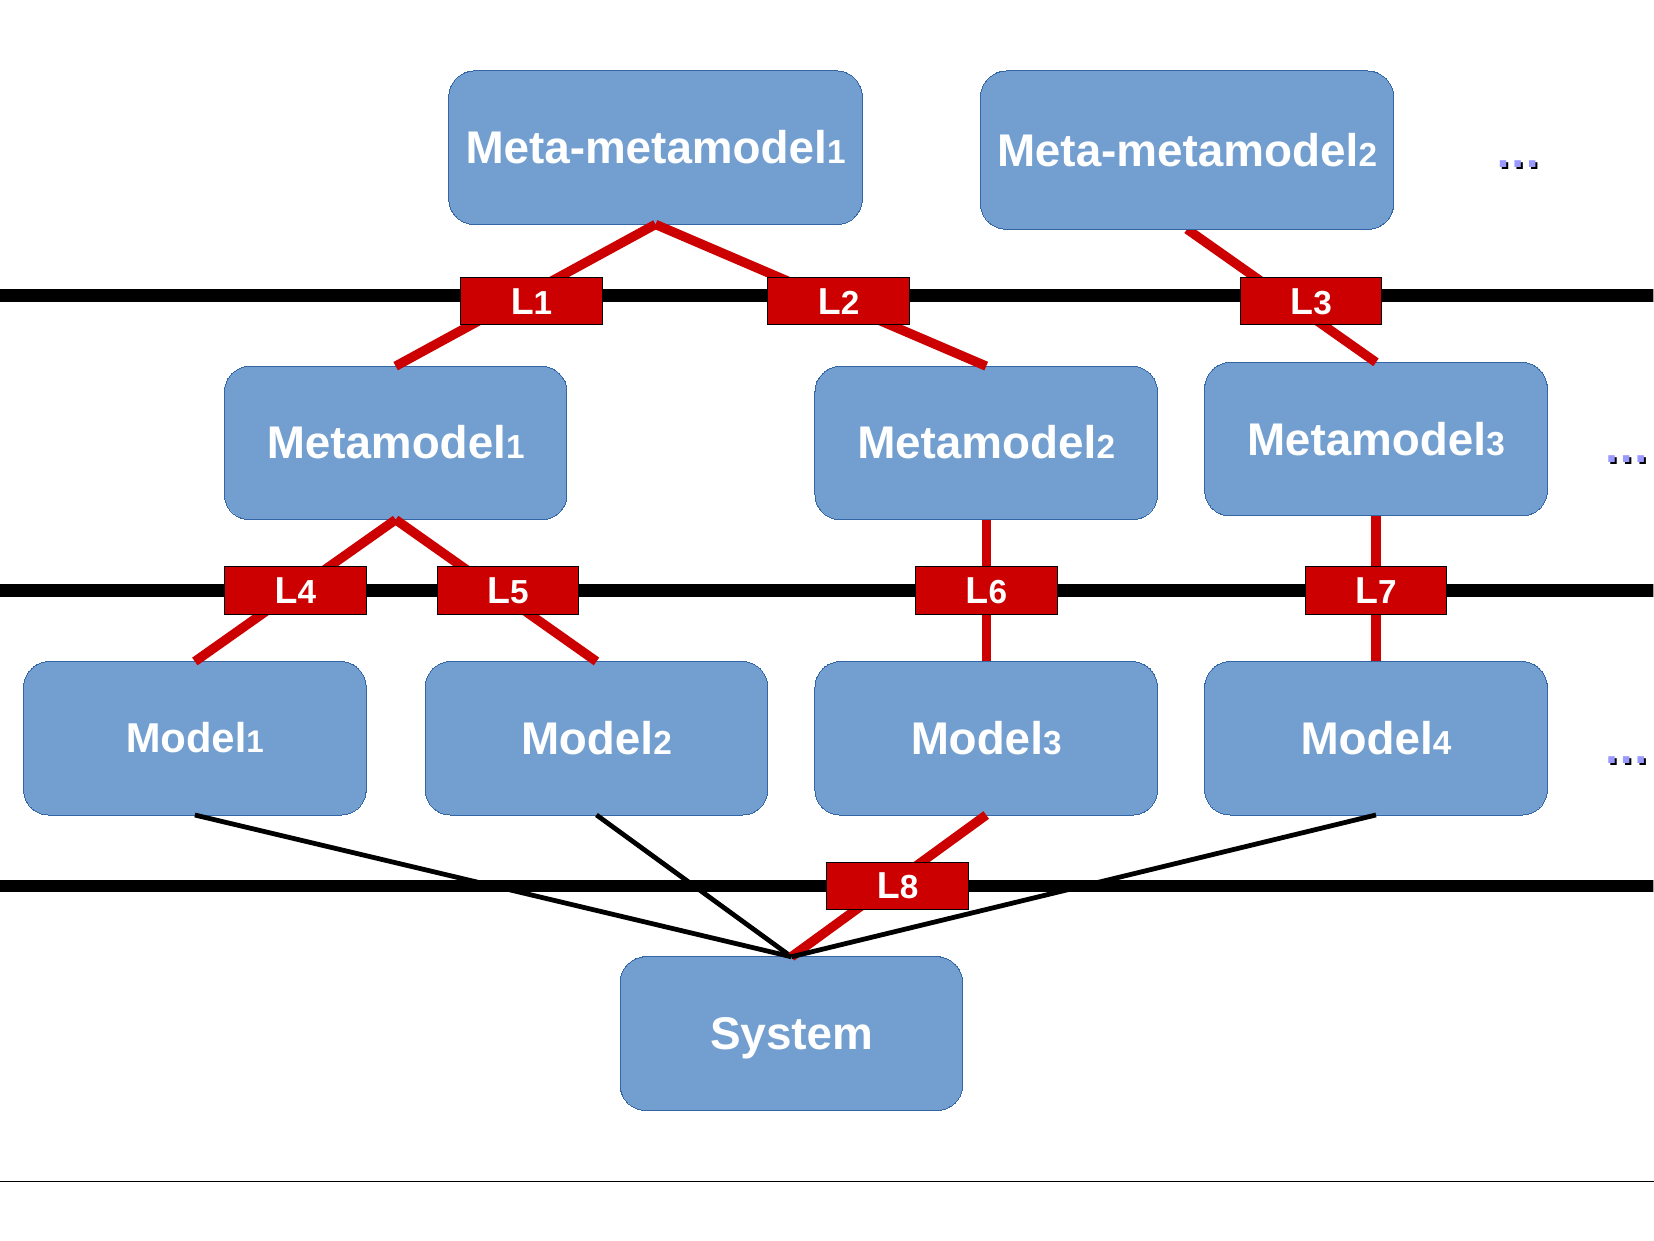

Meta-metamodel1
Meta-metamodel2
…
L1
L2
L3
Metamodel3
Metamodel1
Metamodel2
…
L4
L5
L6
L7
Model2
Model4
Model1
Model3
…
L8
System